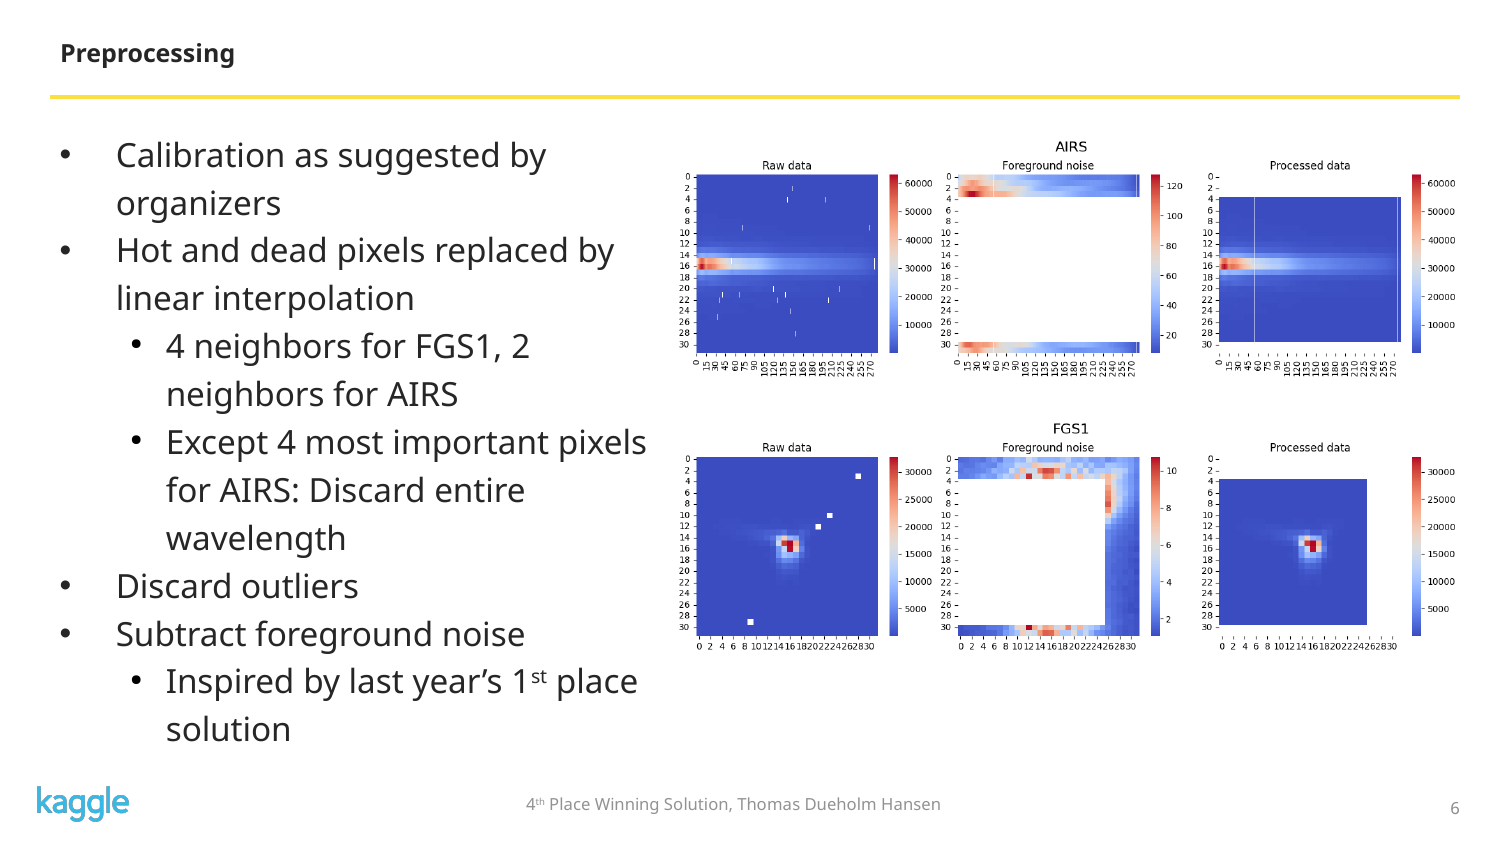

Preprocessing
Calibration as suggested by organizers
Hot and dead pixels replaced by linear interpolation
4 neighbors for FGS1, 2 neighbors for AIRS
Except 4 most important pixels for AIRS: Discard entire wavelength
Discard outliers
Subtract foreground noise
Inspired by last year’s 1st place solution